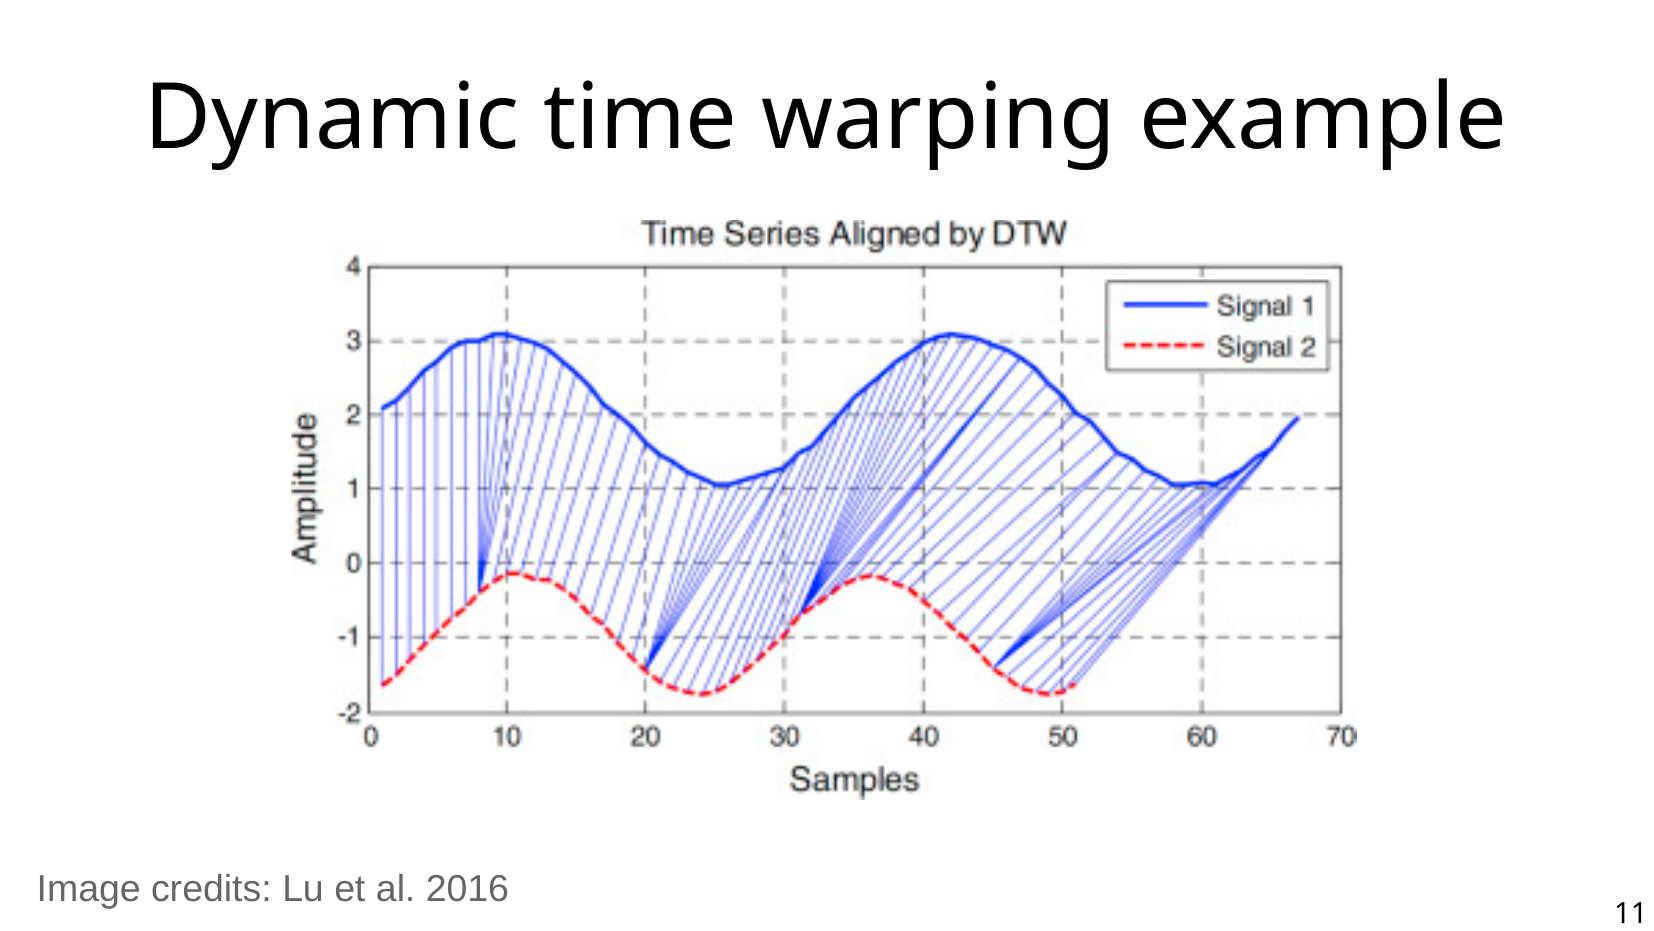

# Dynamic time warping example
Image credits: Lu et al. 2016
11